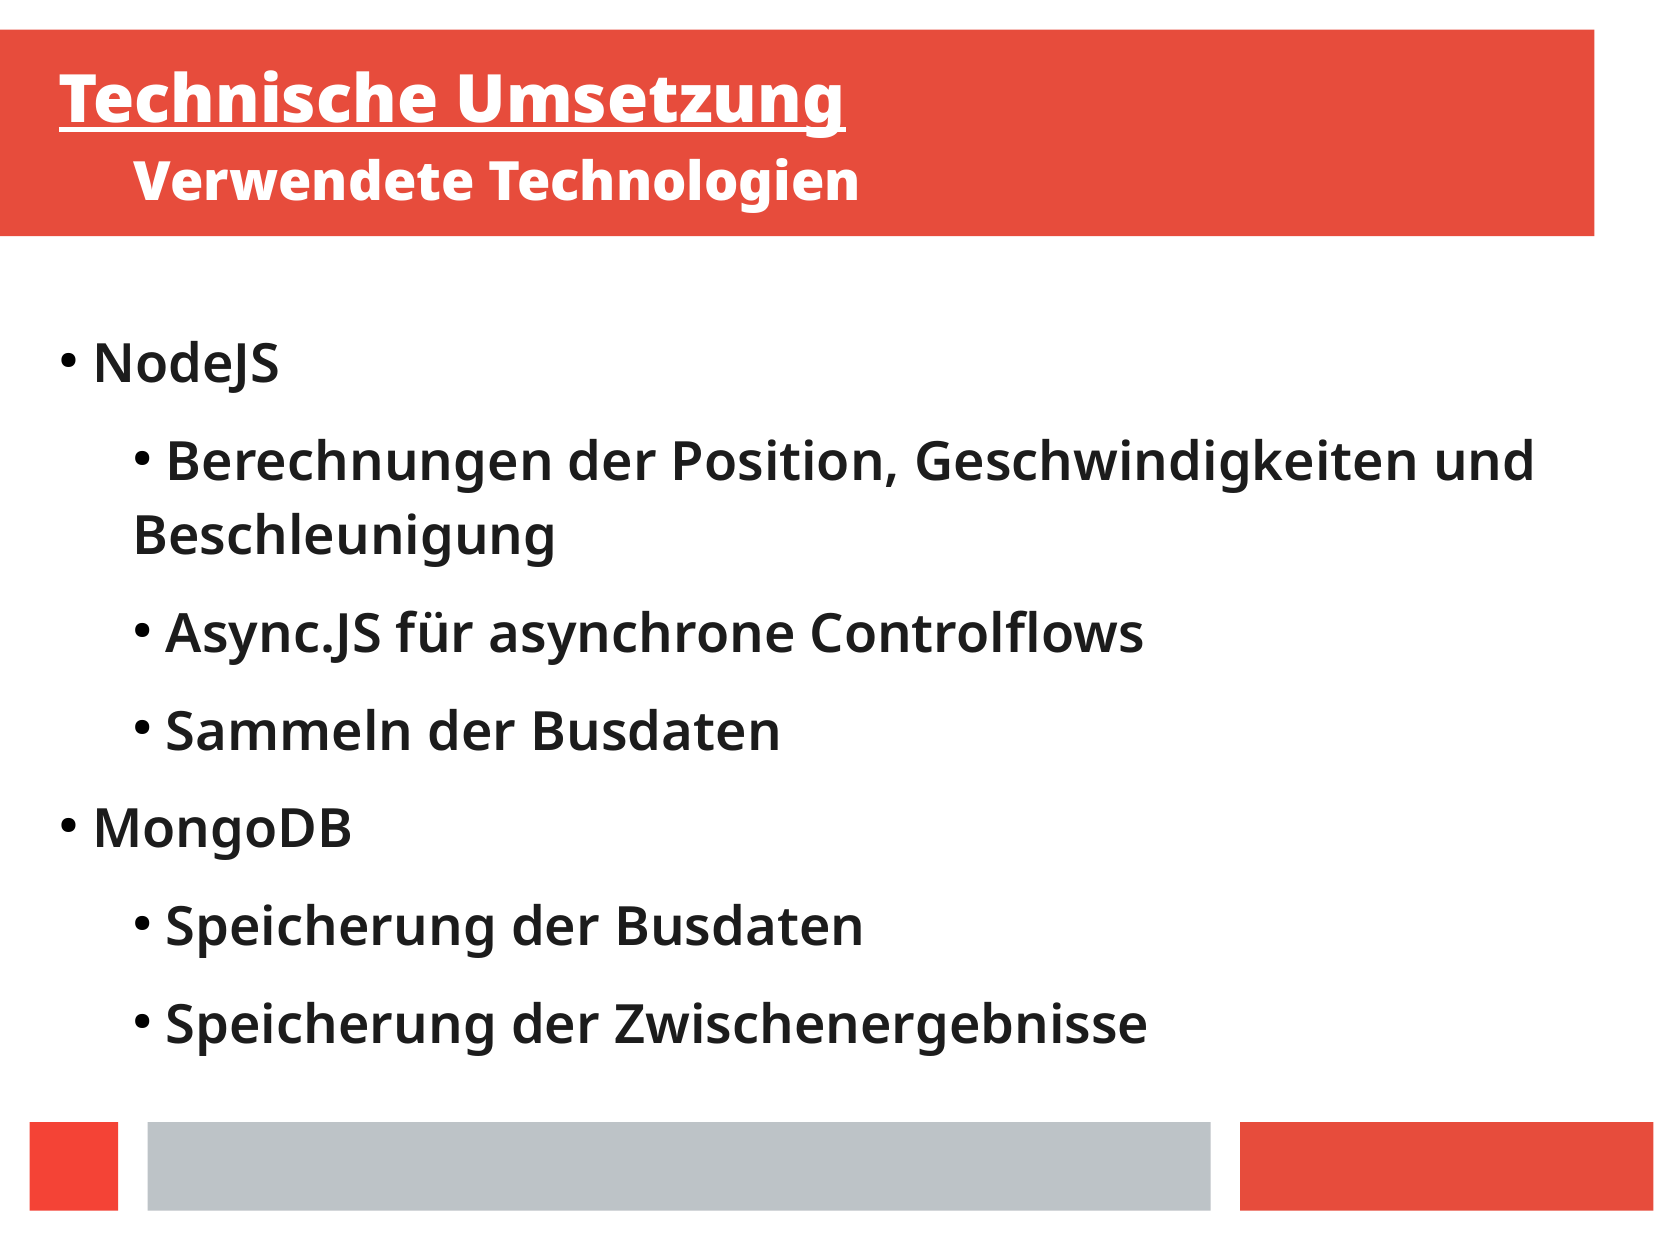

# Technische Umsetzung Verwendete Technologien
 NodeJS
 Berechnungen der Position, Geschwindigkeiten und Beschleunigung
 Async.JS für asynchrone Controlflows
 Sammeln der Busdaten
 MongoDB
 Speicherung der Busdaten
 Speicherung der Zwischenergebnisse